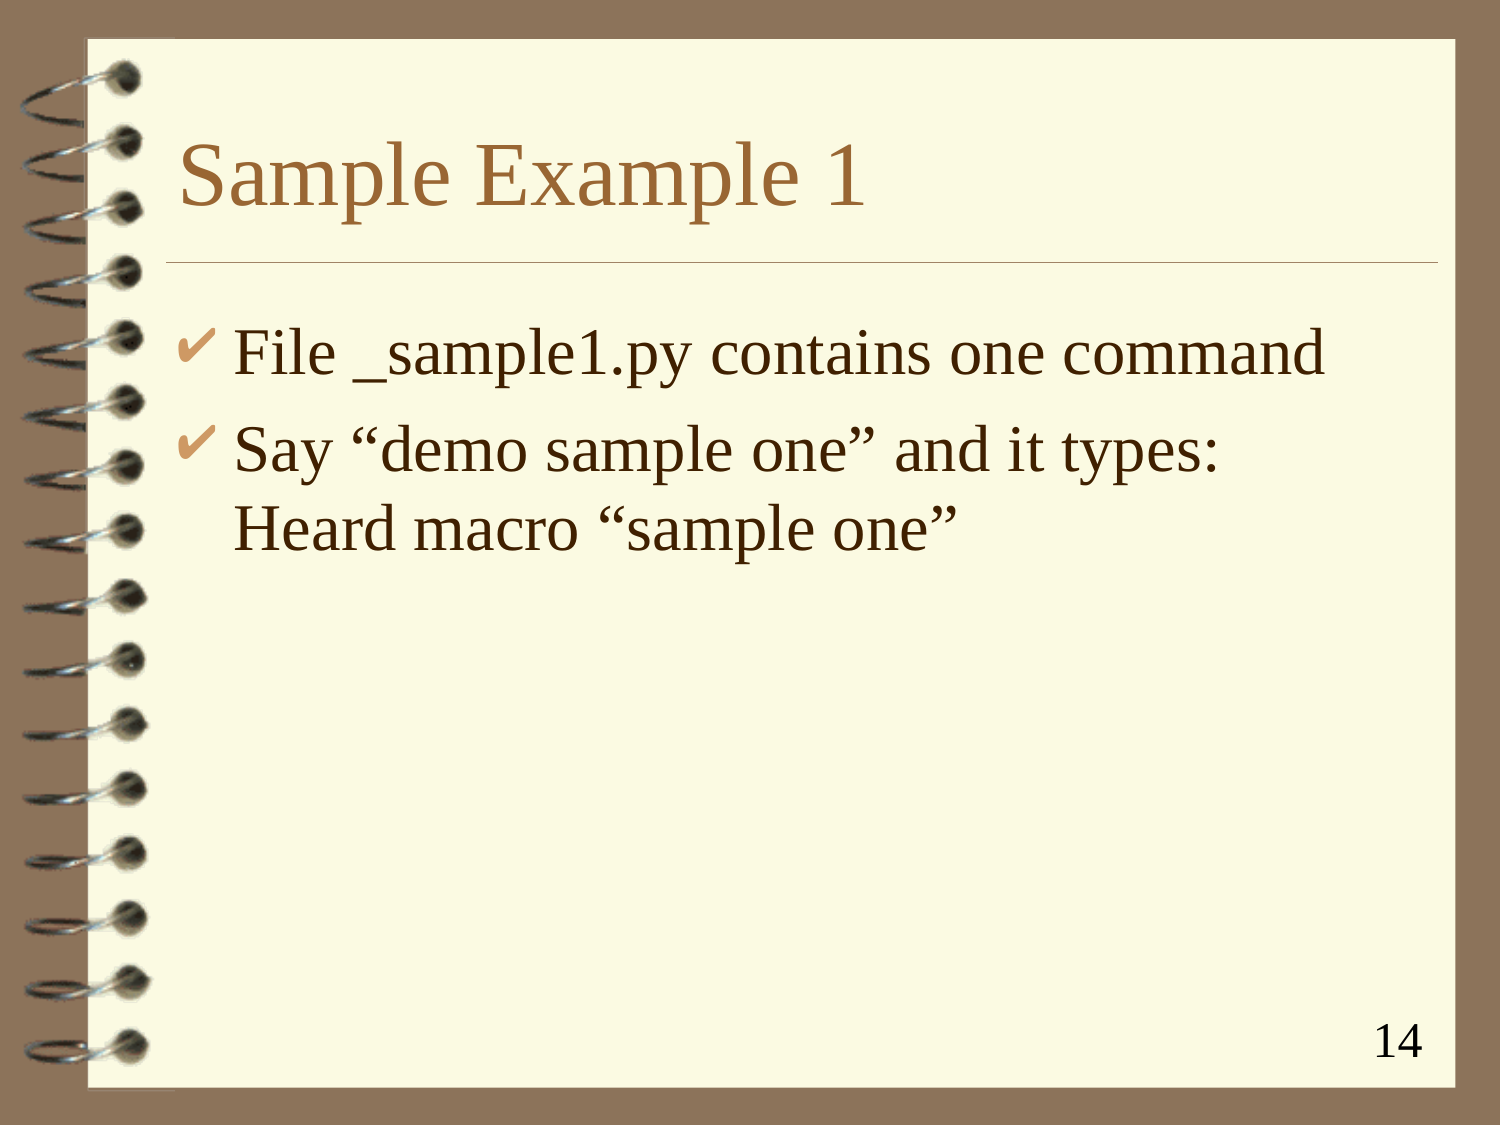

# Sample Example 1
File _sample1.py contains one command
Say “demo sample one” and it types:
Heard macro “sample one”
14